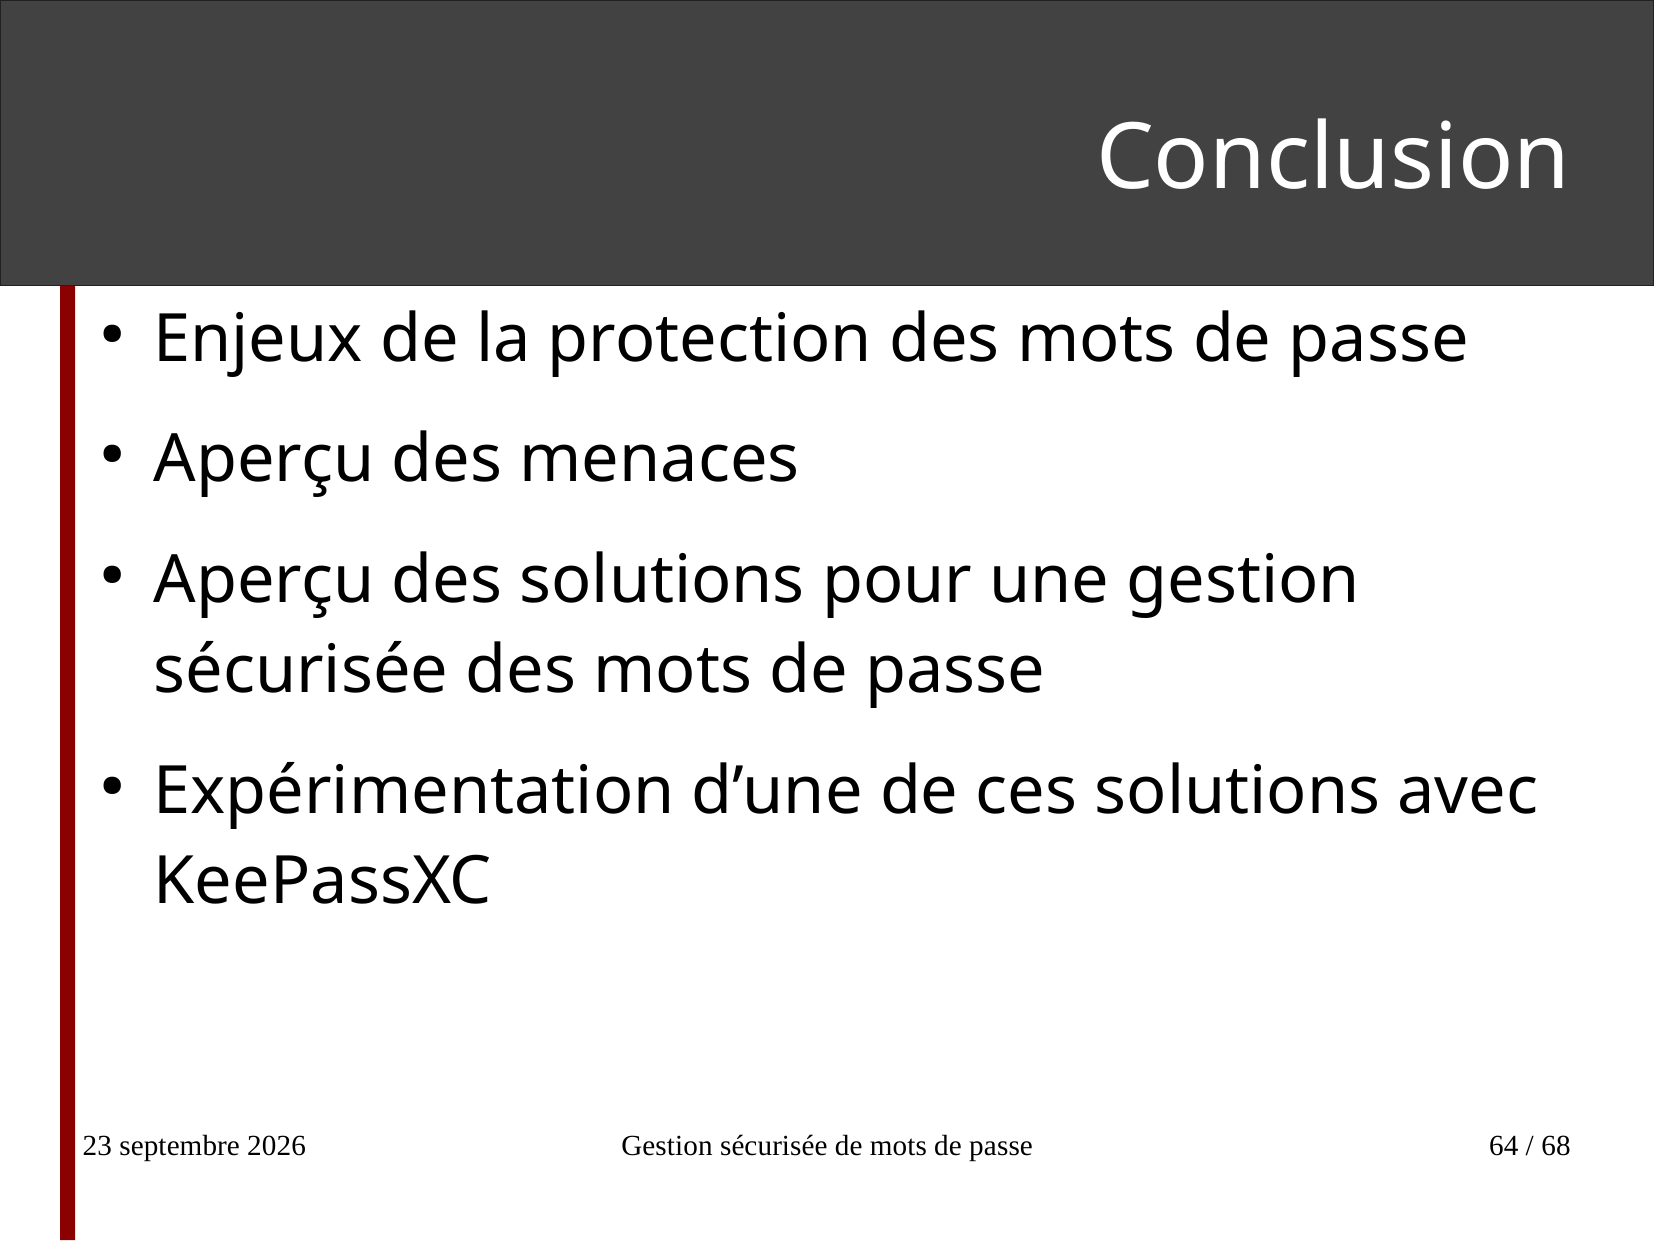

# Conclusion
Enjeux de la protection des mots de passe
Aperçu des menaces
Aperçu des solutions pour une gestion sécurisée des mots de passe
Expérimentation d’une de ces solutions avec KeePassXC
Gestion sécurisée de mots de passe
64